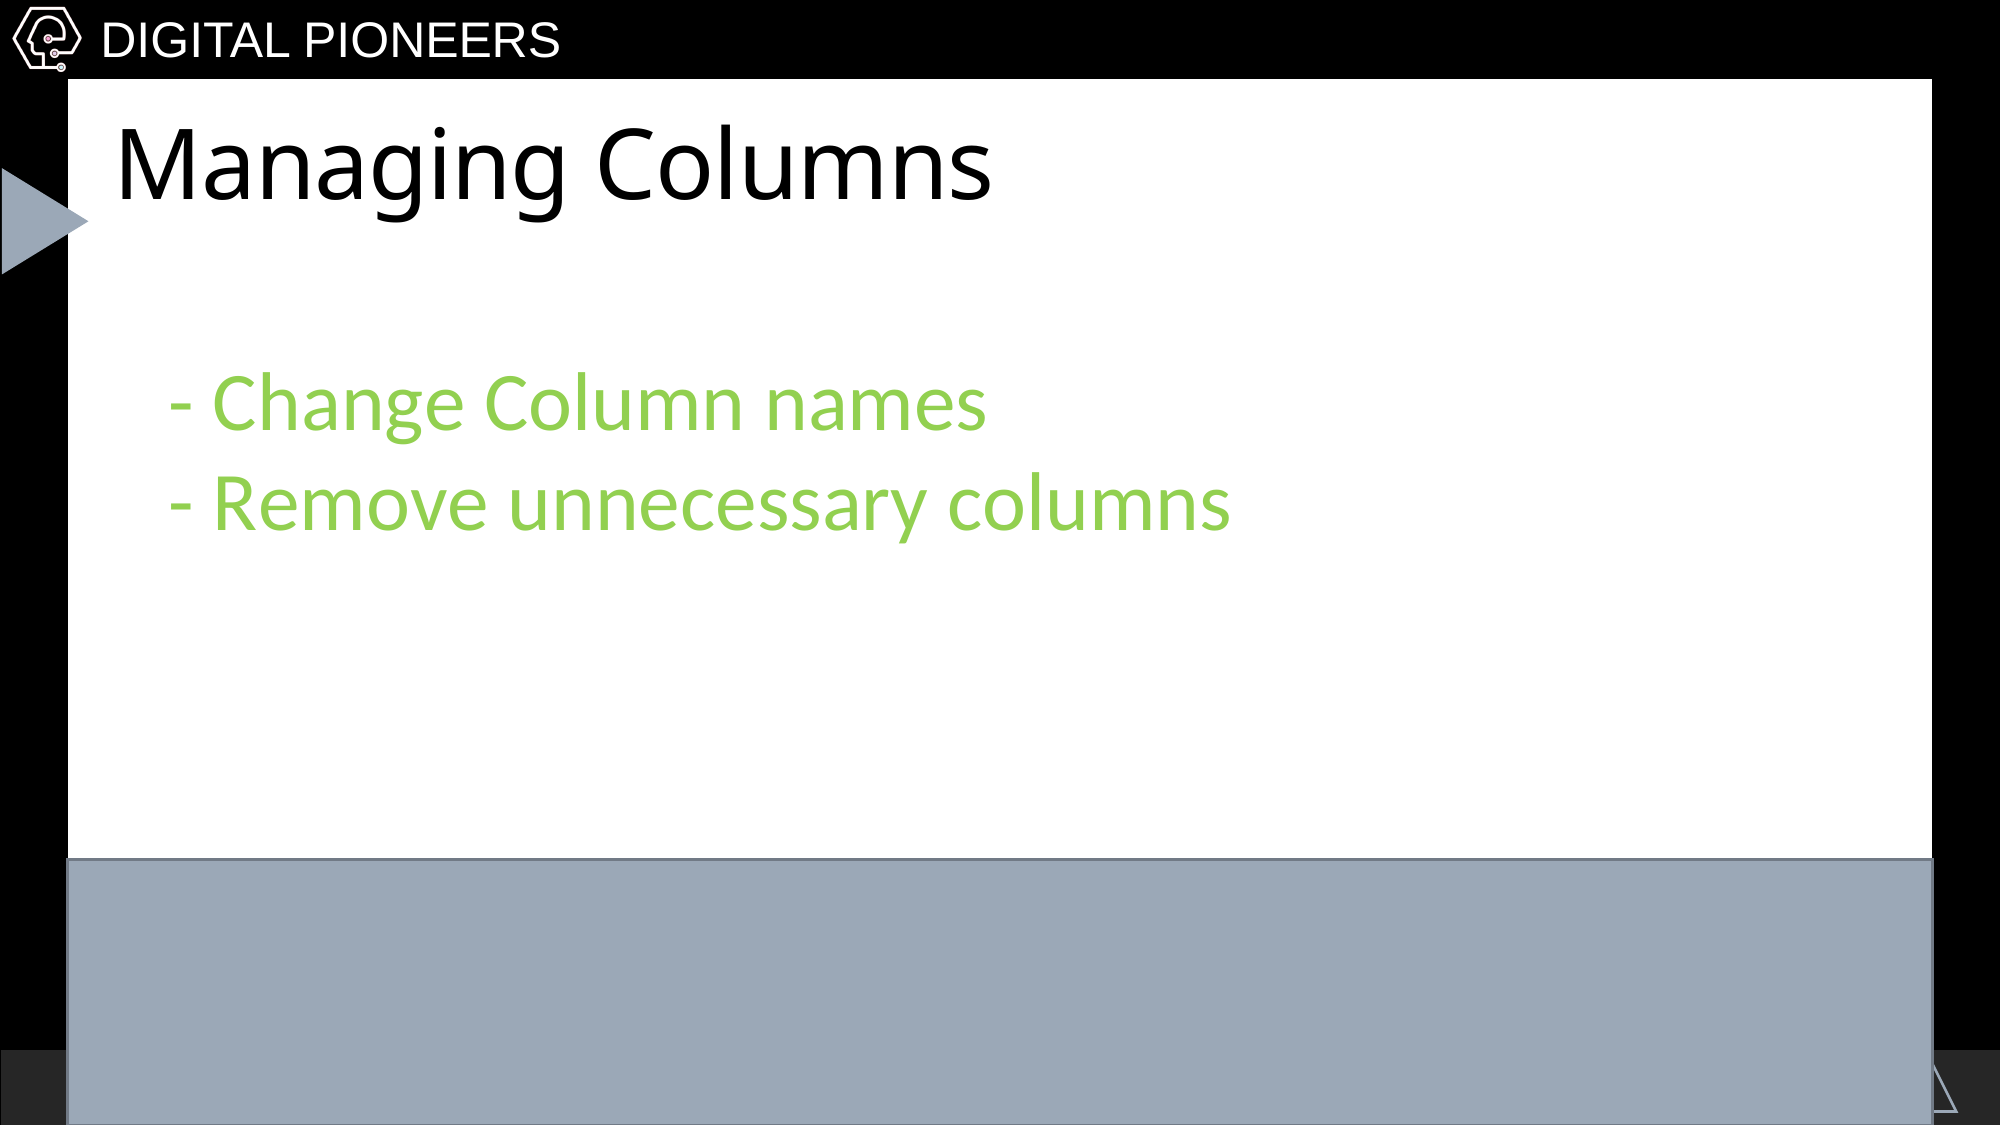

DIGITAL PIONEERS
# Managing Columns
- Change Column names
- Remove unnecessary columns